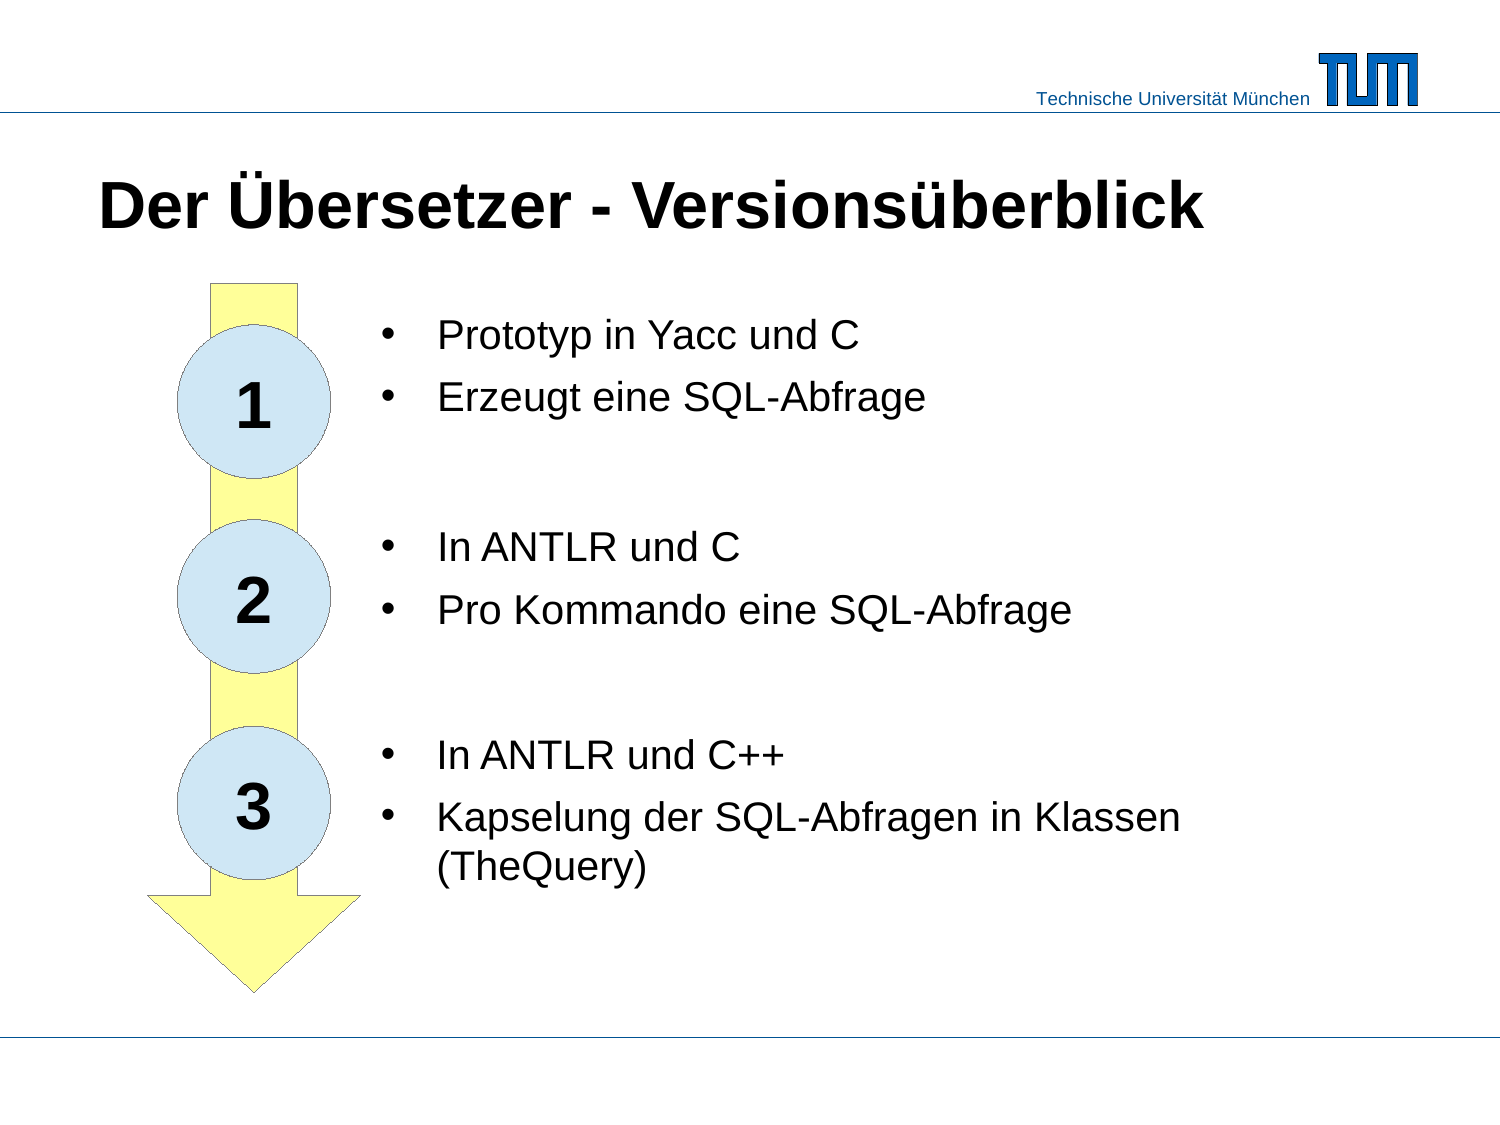

# Der Übersetzer - Versionsüberblick
Prototyp in Yacc und C
Erzeugt eine SQL-Abfrage
1
In ANTLR und C
Pro Kommando eine SQL-Abfrage
2
In ANTLR und C++
Kapselung der SQL-Abfragen in Klassen (TheQuery)
3